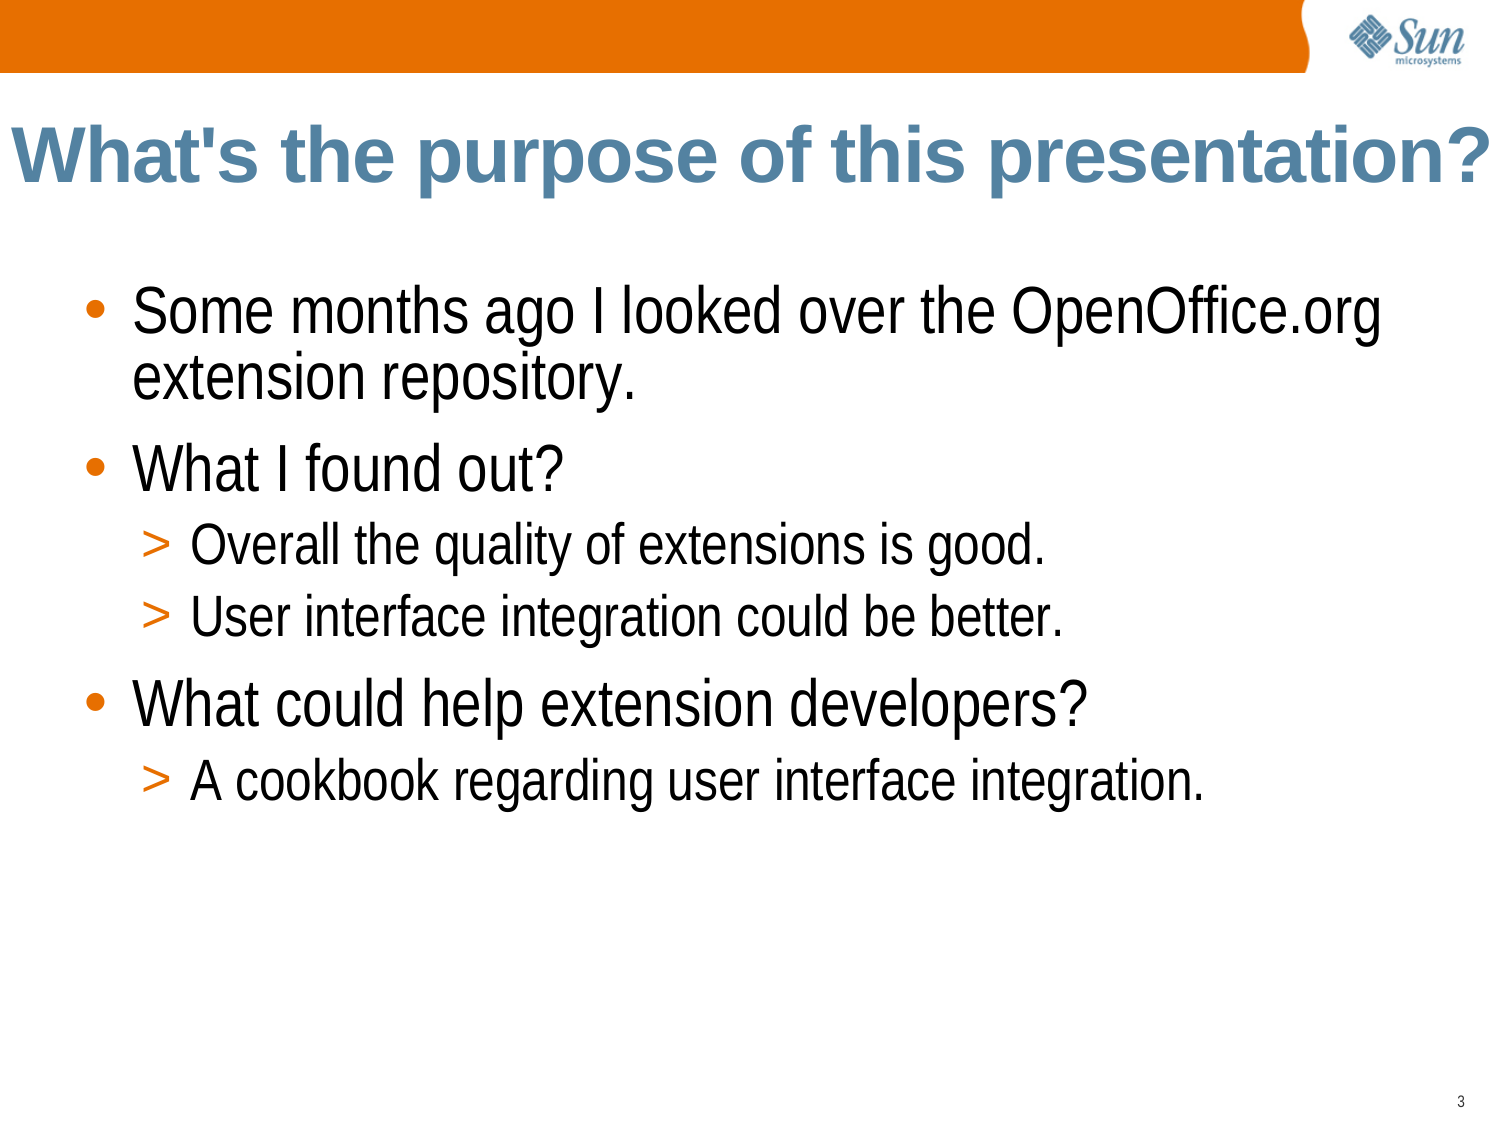

# What's the purpose of this presentation?
Some months ago I looked over the OpenOffice.org extension repository.
What I found out?
Overall the quality of extensions is good.
User interface integration could be better.
What could help extension developers?
A cookbook regarding user interface integration.